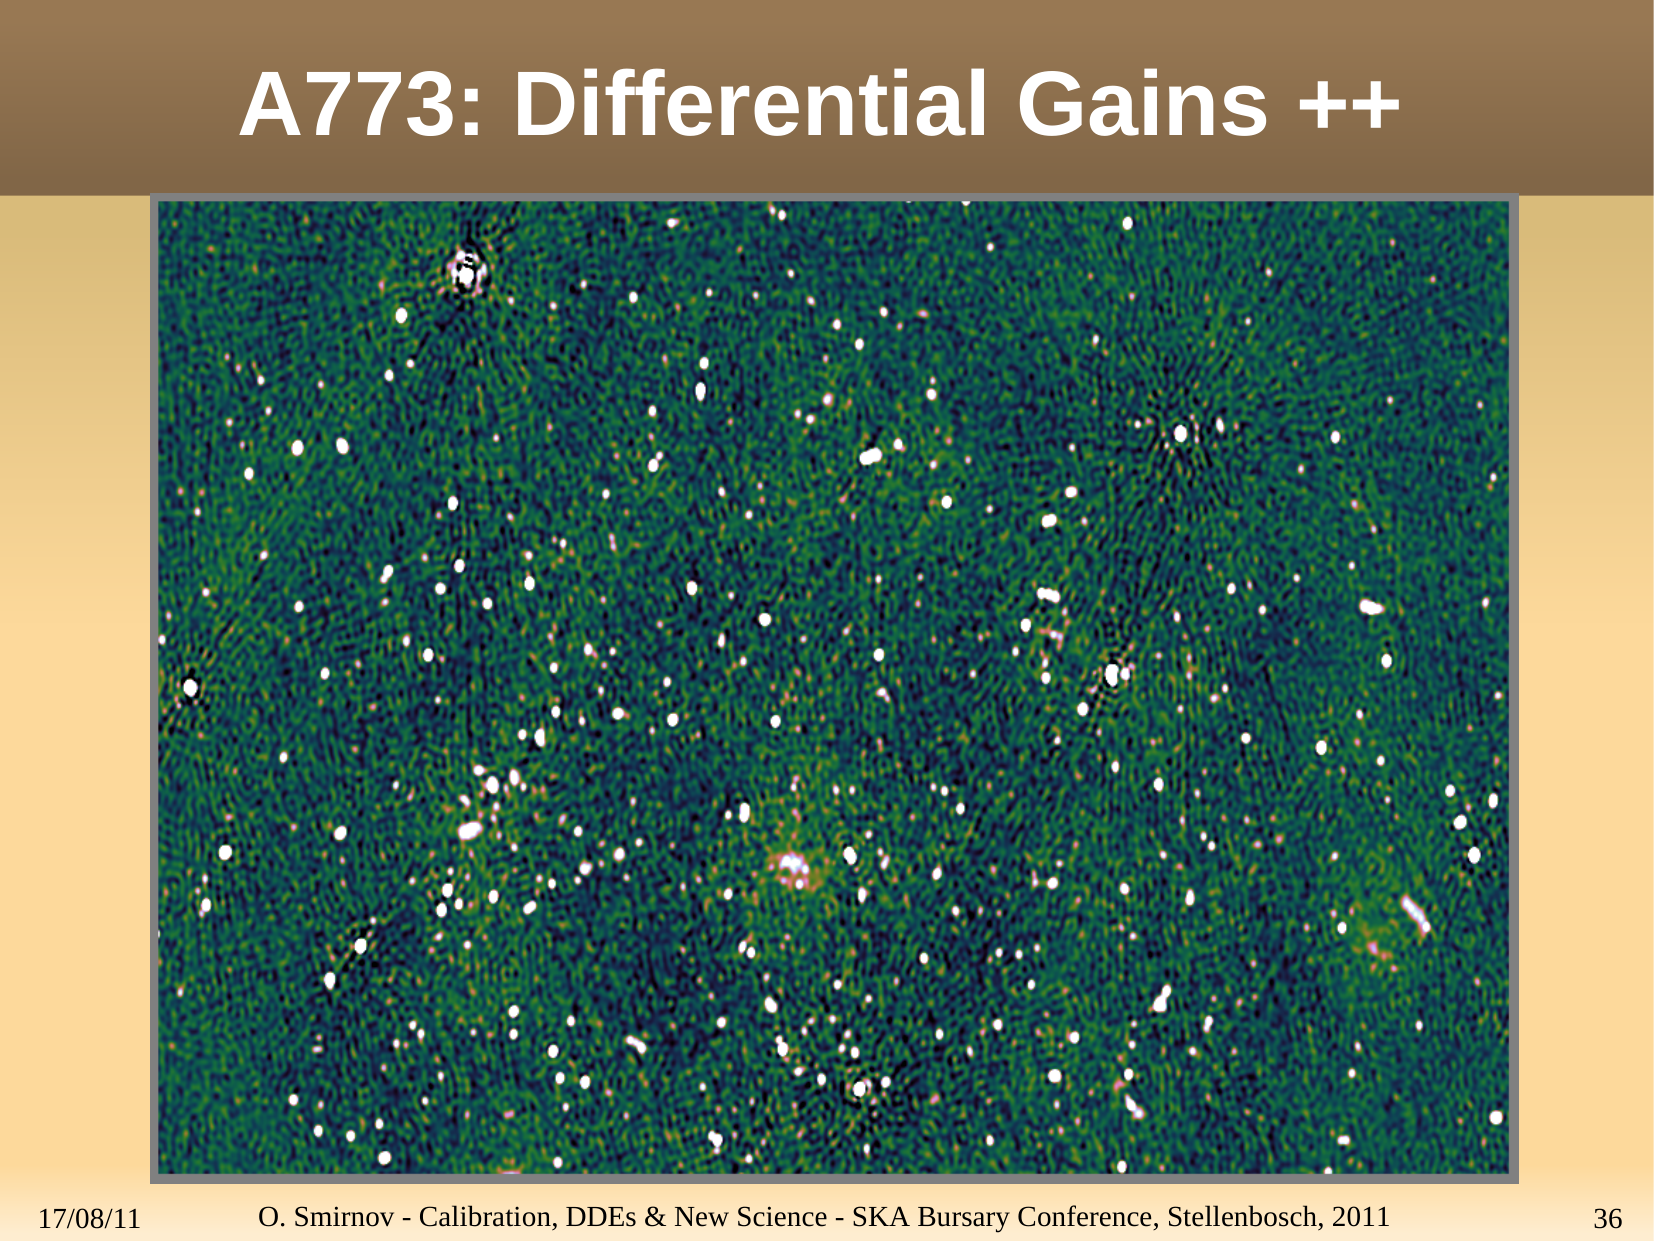

# A773: Differential Gains ++
O. Smirnov - Calibration, DDEs & New Science - SKA Bursary Conference, Stellenbosch, 2011
17/08/11
36